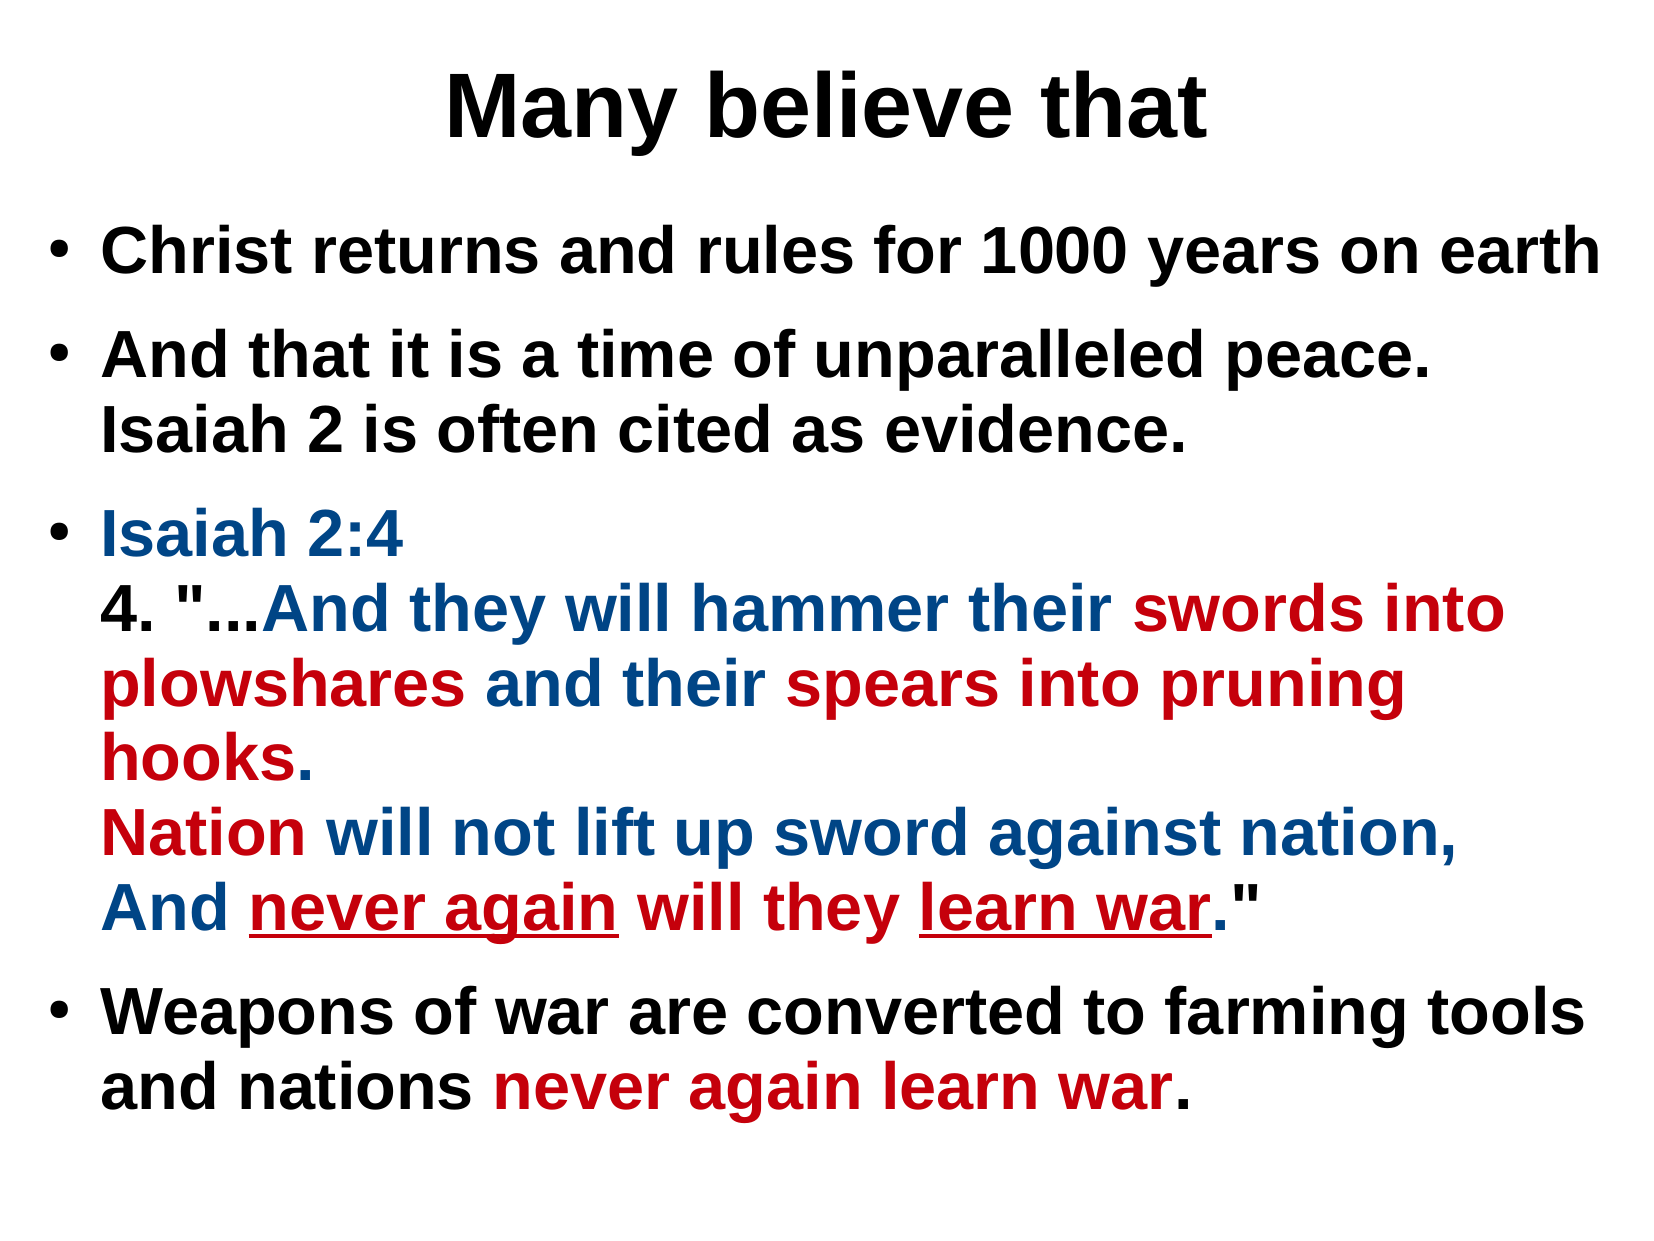

# Many believe that
Christ returns and rules for 1000 years on earth
And that it is a time of unparalleled peace.
Isaiah 2 is often cited as evidence.
Isaiah 2:4
4. "...And they will hammer their swords into plowshares and their spears into pruning hooks.
Nation will not lift up sword against nation,
And never again will they learn war."
Weapons of war are converted to farming tools and nations never again learn war.